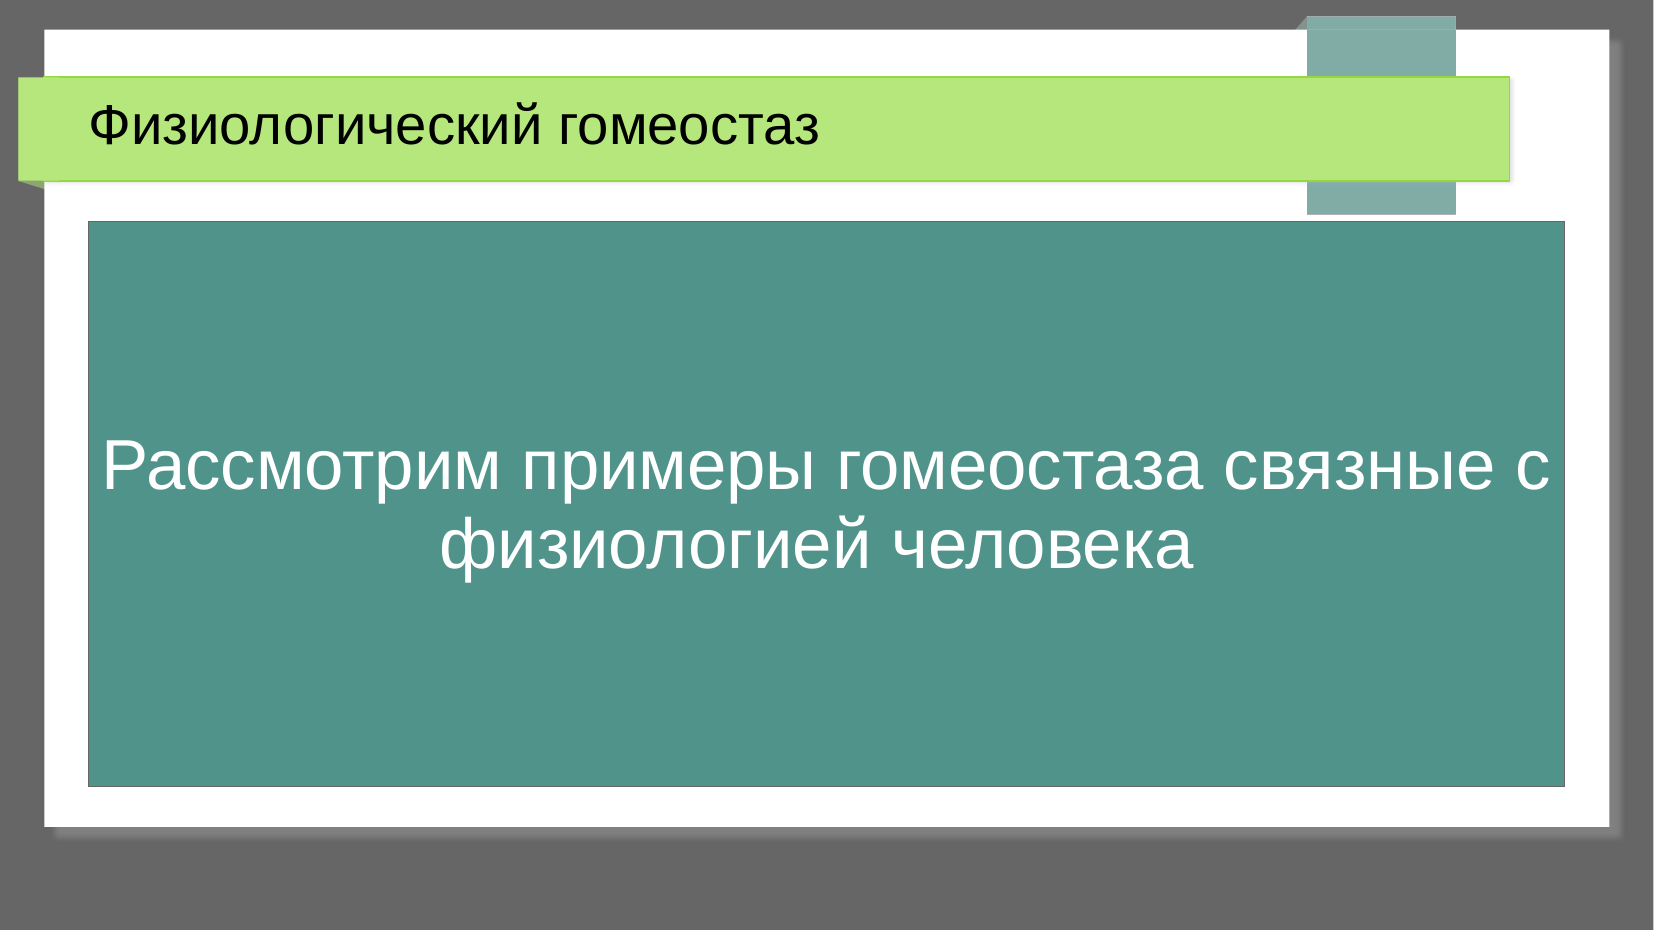

# Физиологический гомеостаз
| Рассмотрим примеры гомеостаза связные с физиологией человека |
| --- |